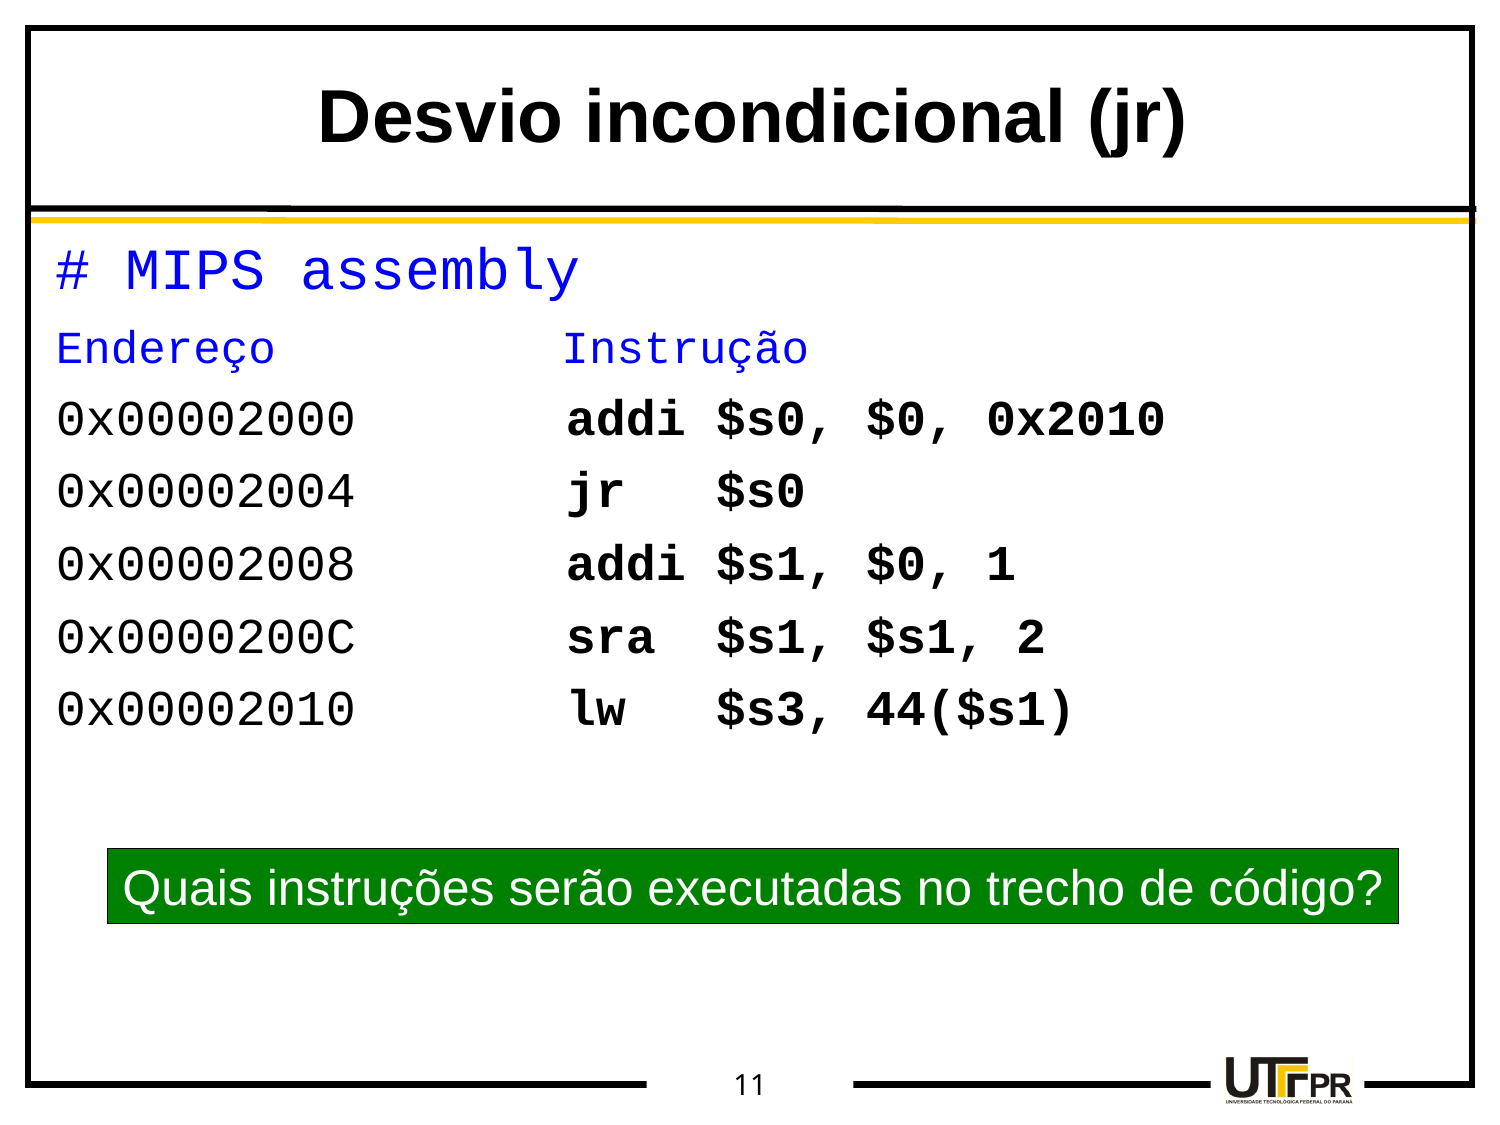

Desvio incondicional (jr)
# # MIPS assembly
Endereço		 Instrução
0x00002000 addi $s0, $0, 0x2010
0x00002004 jr $s0
0x00002008 addi $s1, $0, 1
0x0000200C sra $s1, $s1, 2
0x00002010 lw $s3, 44($s1)
Quais instruções serão executadas no trecho de código?